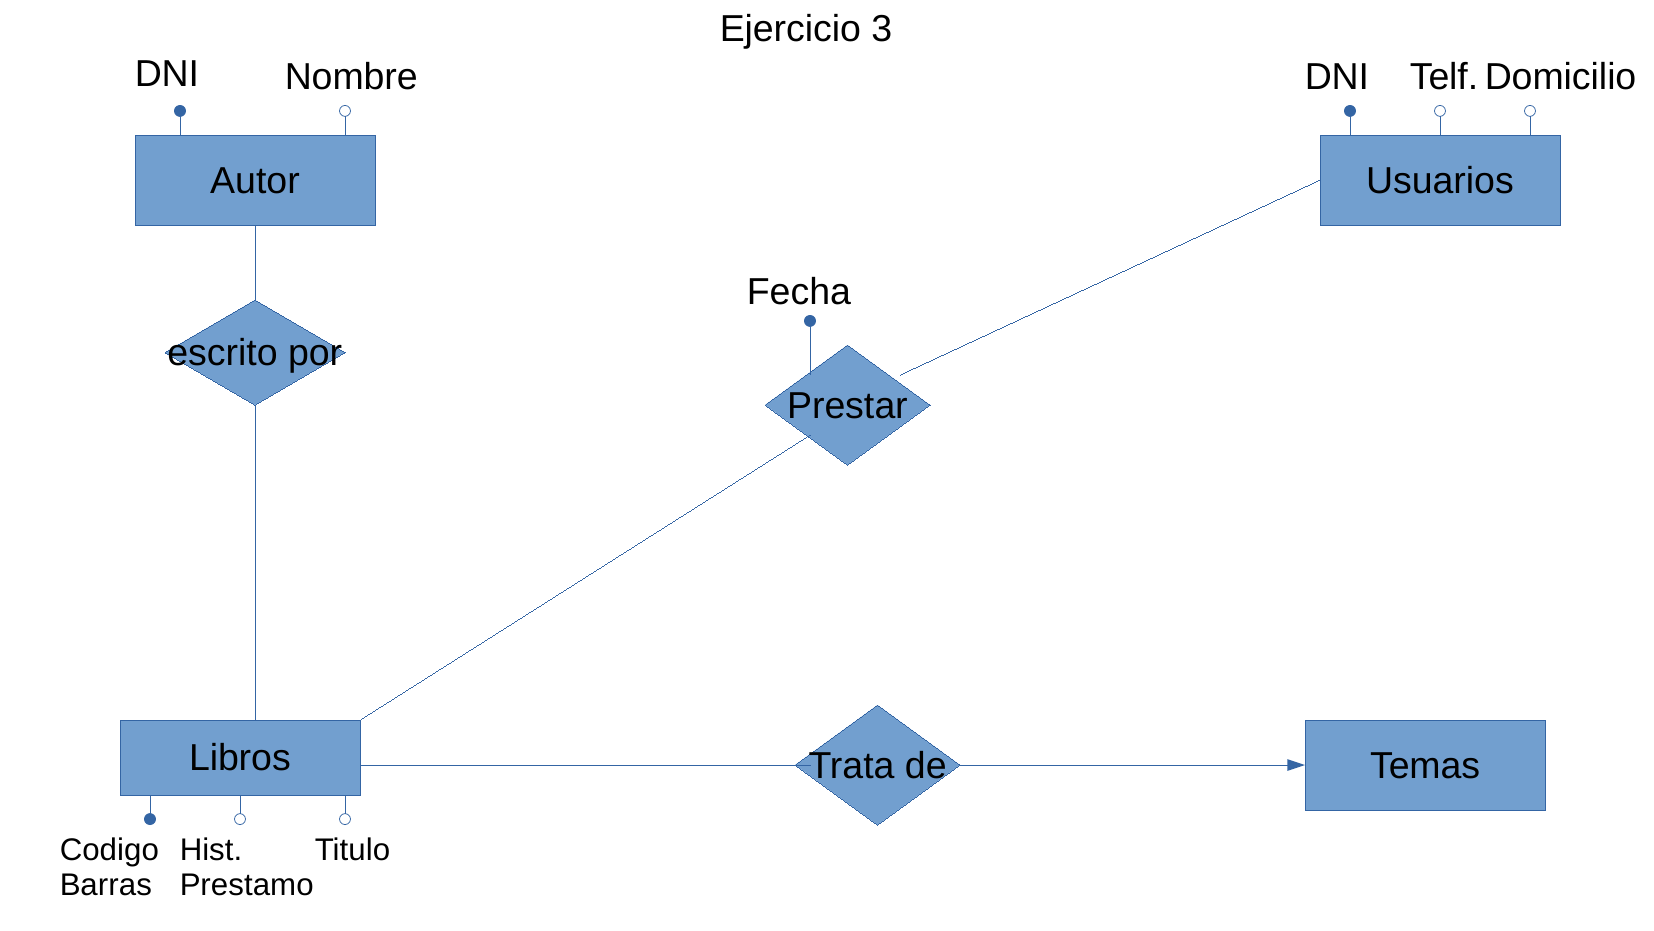

Ejercicio 3
DNI
Nombre
DNI
Telf.
Domicilio
Autor
Usuarios
Fecha
escrito por
Prestar
Trata de
Libros
Temas
Codigo Barras
Hist. Prestamo
Titulo